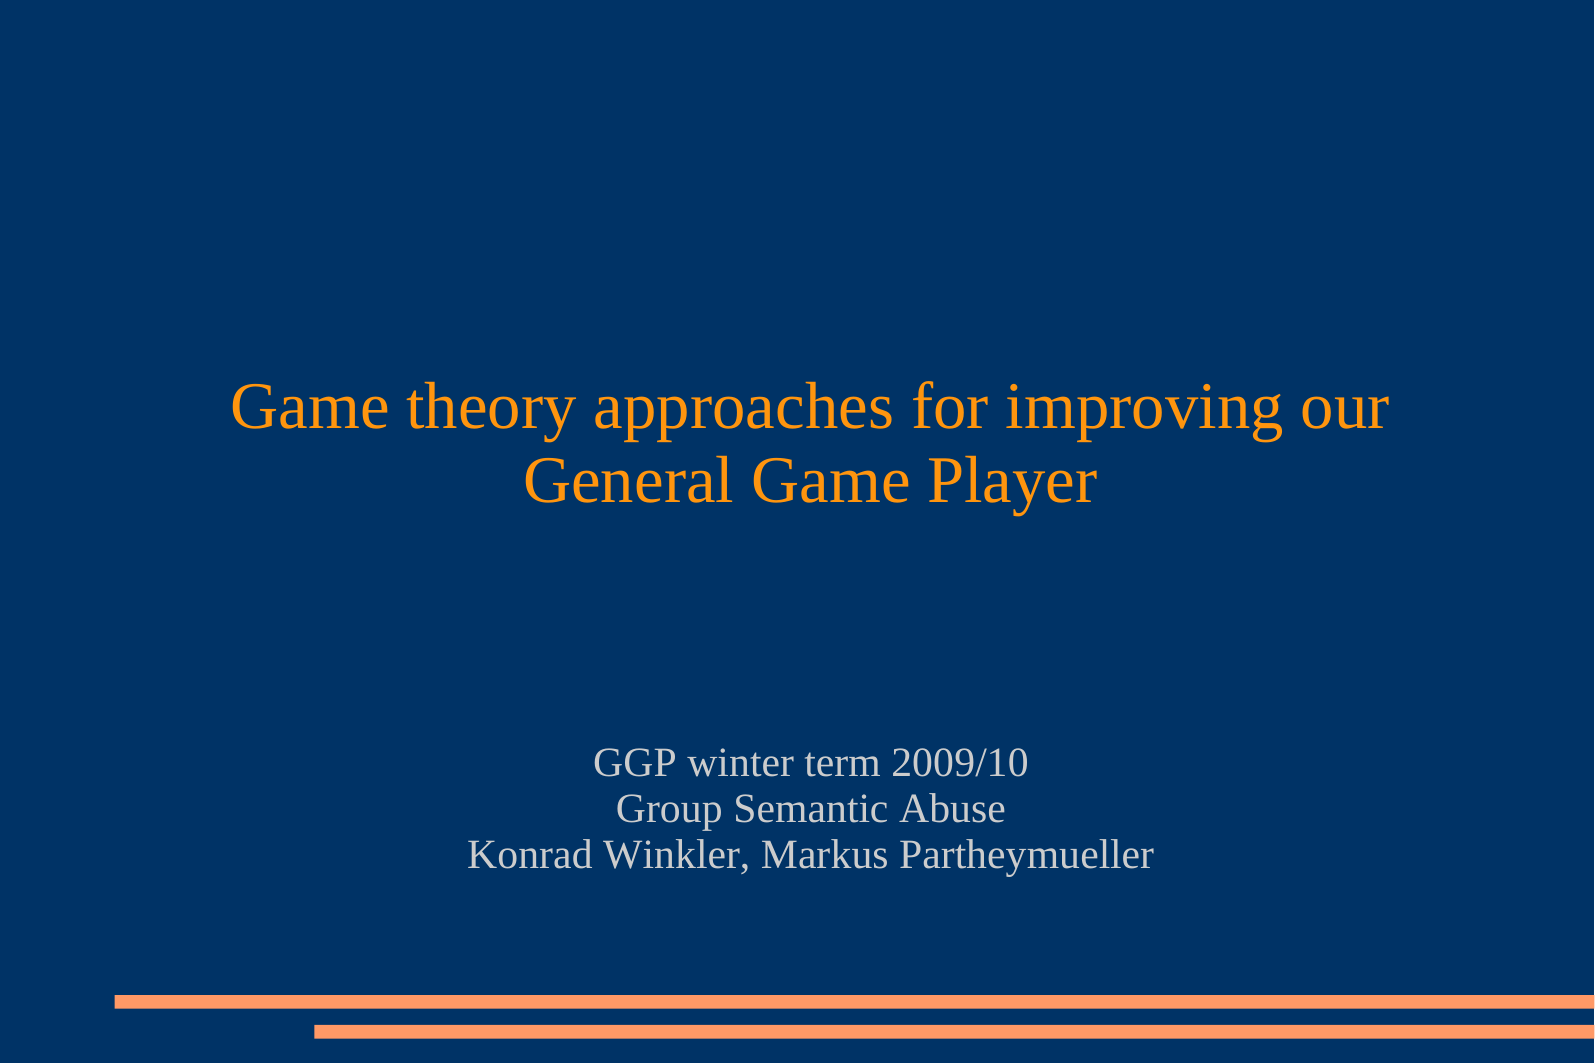

# Game theory approaches for improving our General Game Player
GGP winter term 2009/10
Group Semantic Abuse
Konrad Winkler, Markus Partheymueller